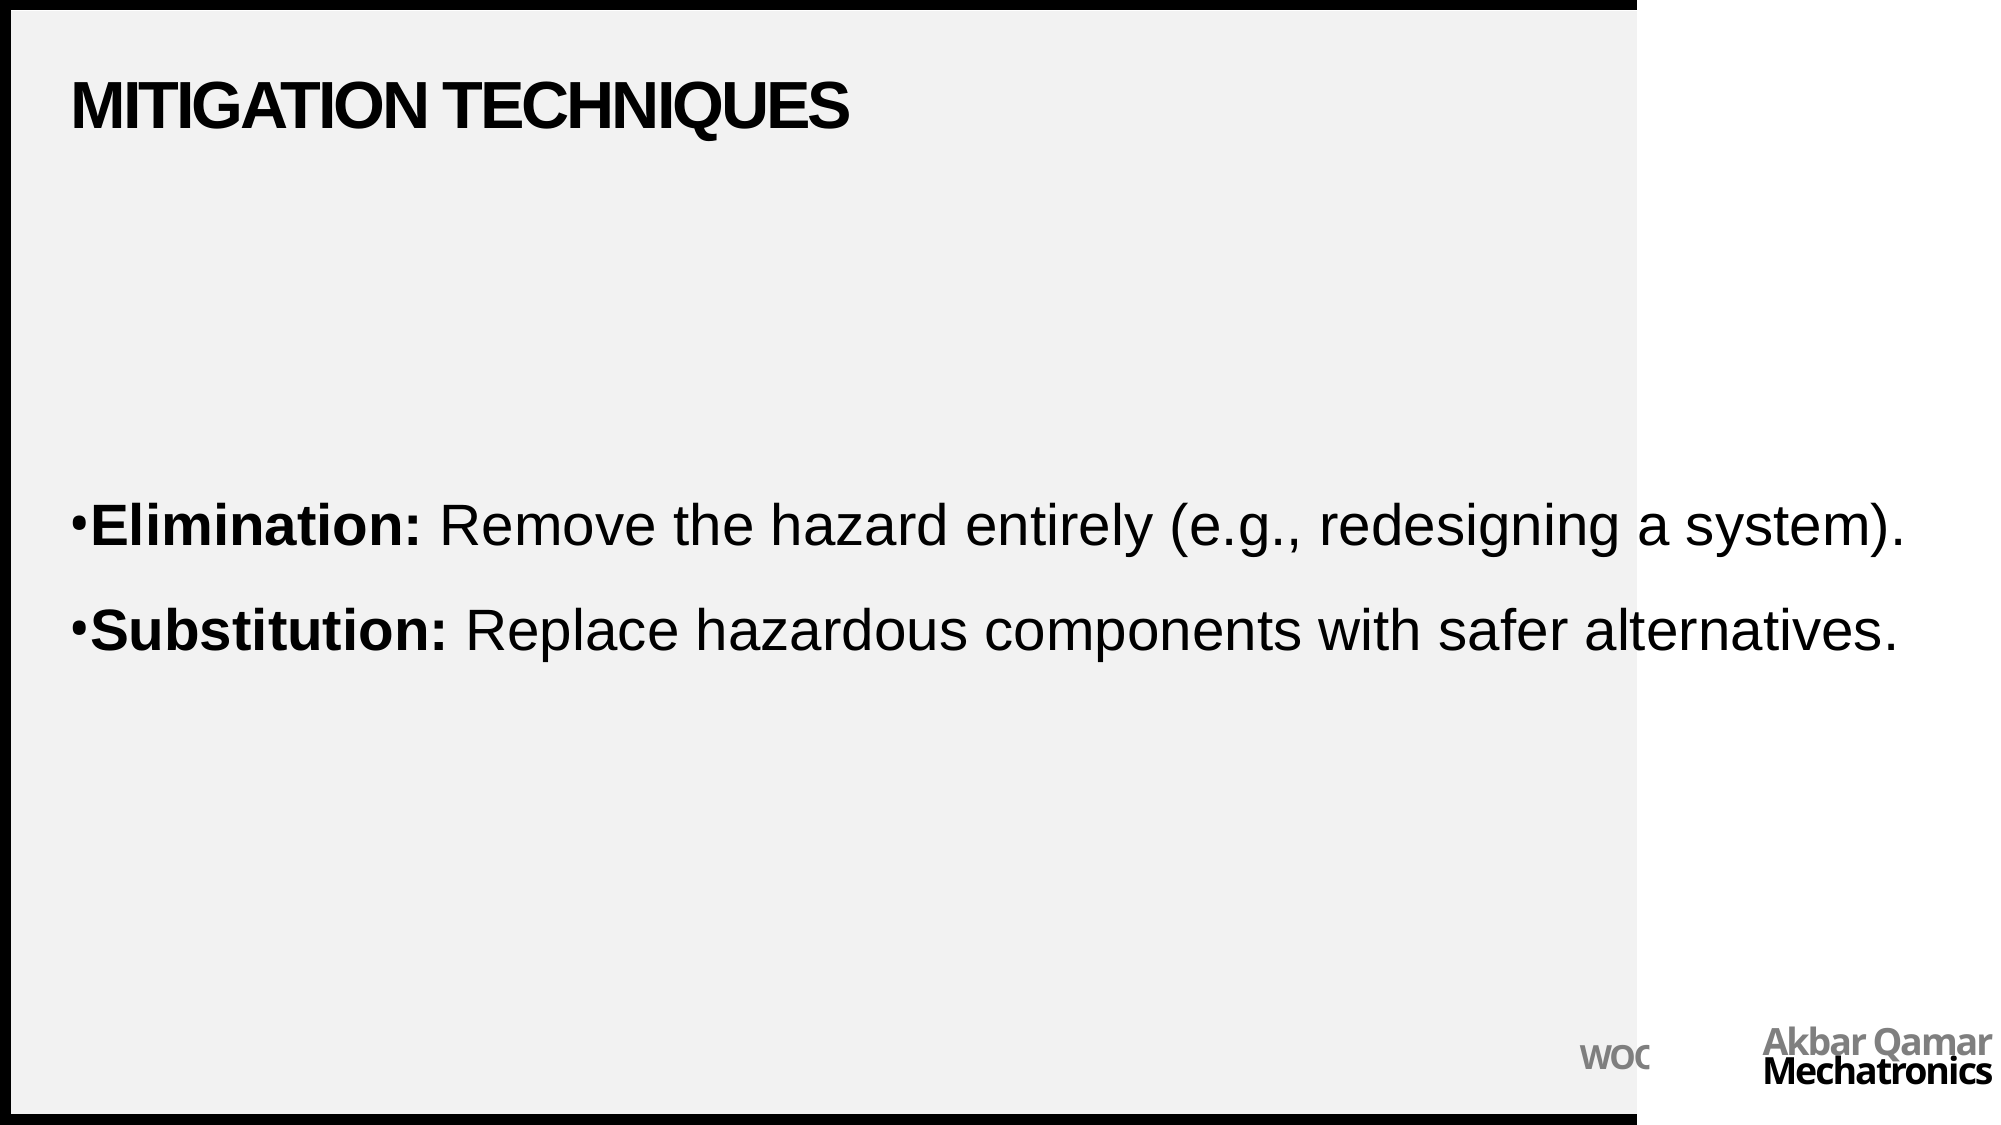

# Mitigation Techniques
Elimination: Remove the hazard entirely (e.g., redesigning a system).
Substitution: Replace hazardous components with safer alternatives.
Akbar Qamar
Mechatronics